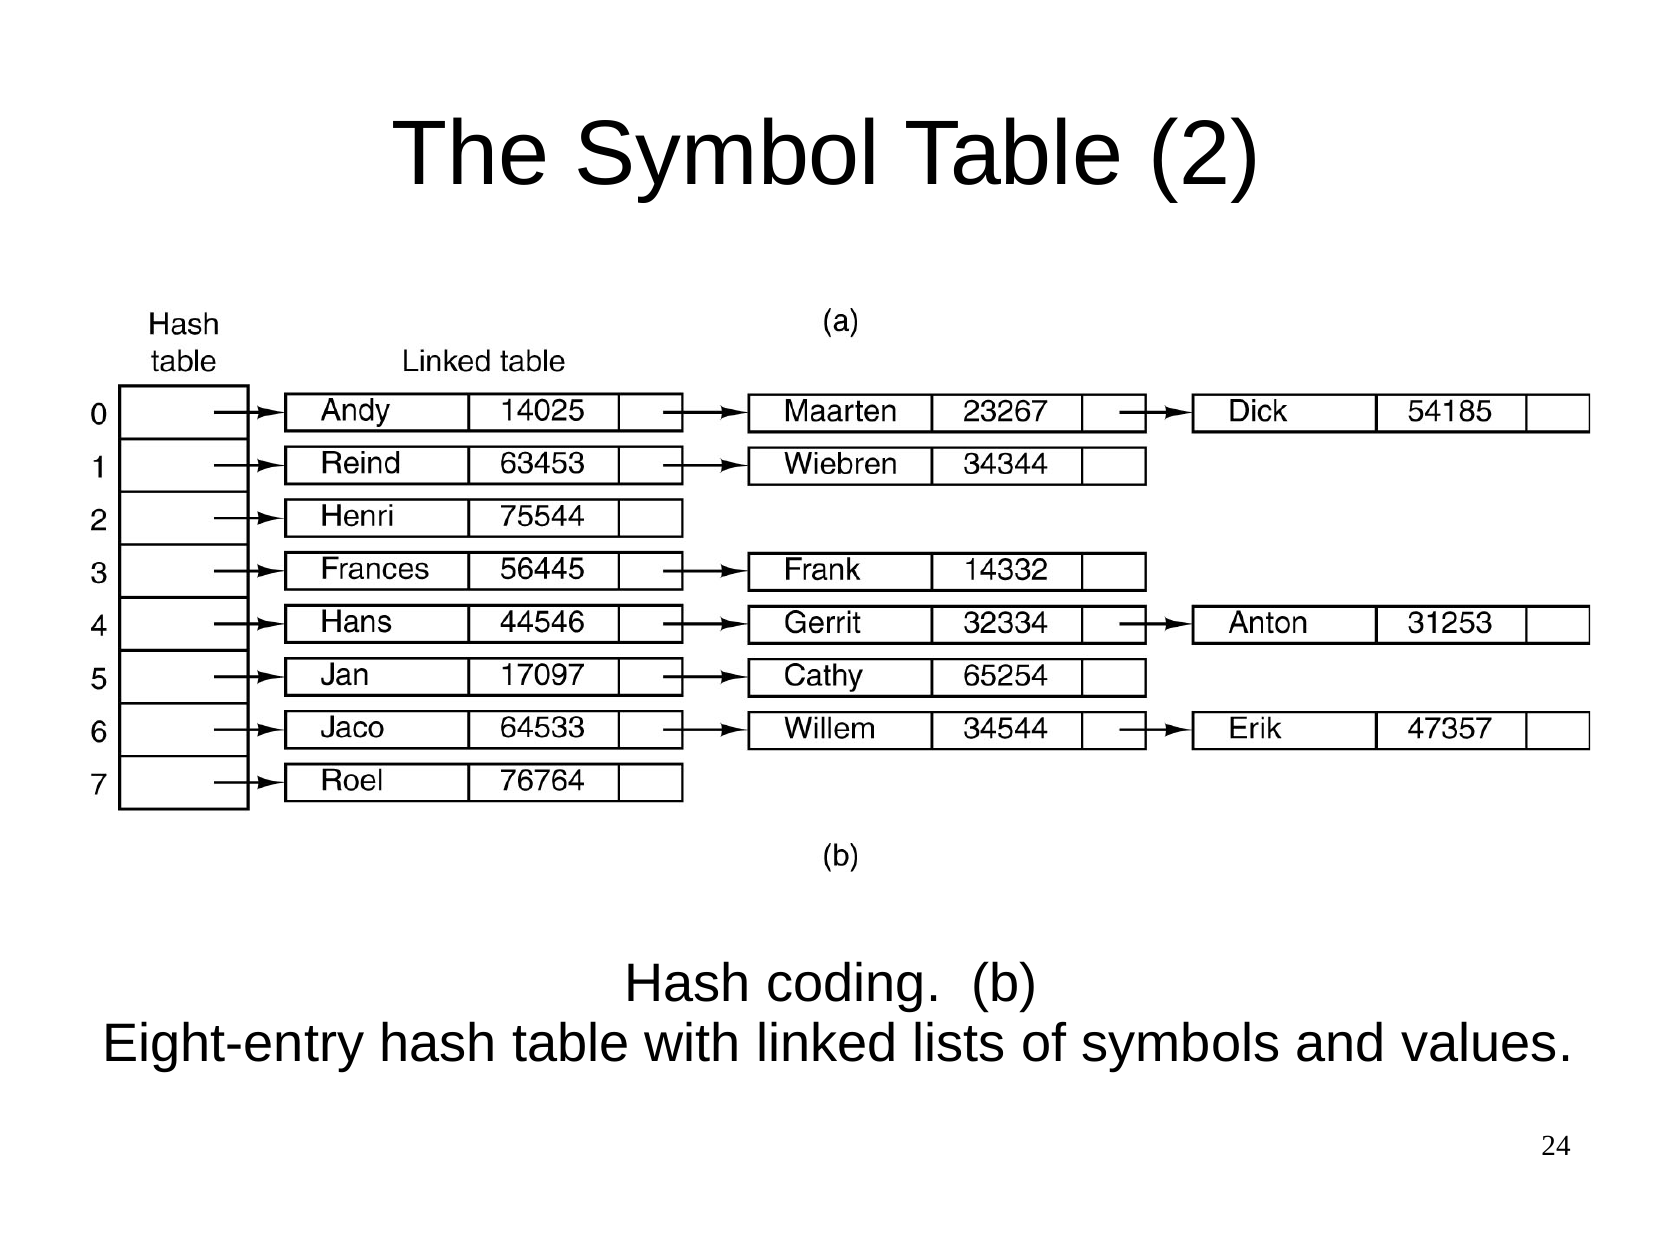

# The Symbol Table (2)
Hash coding. (b)
Eight-entry hash table with linked lists of symbols and values.
24